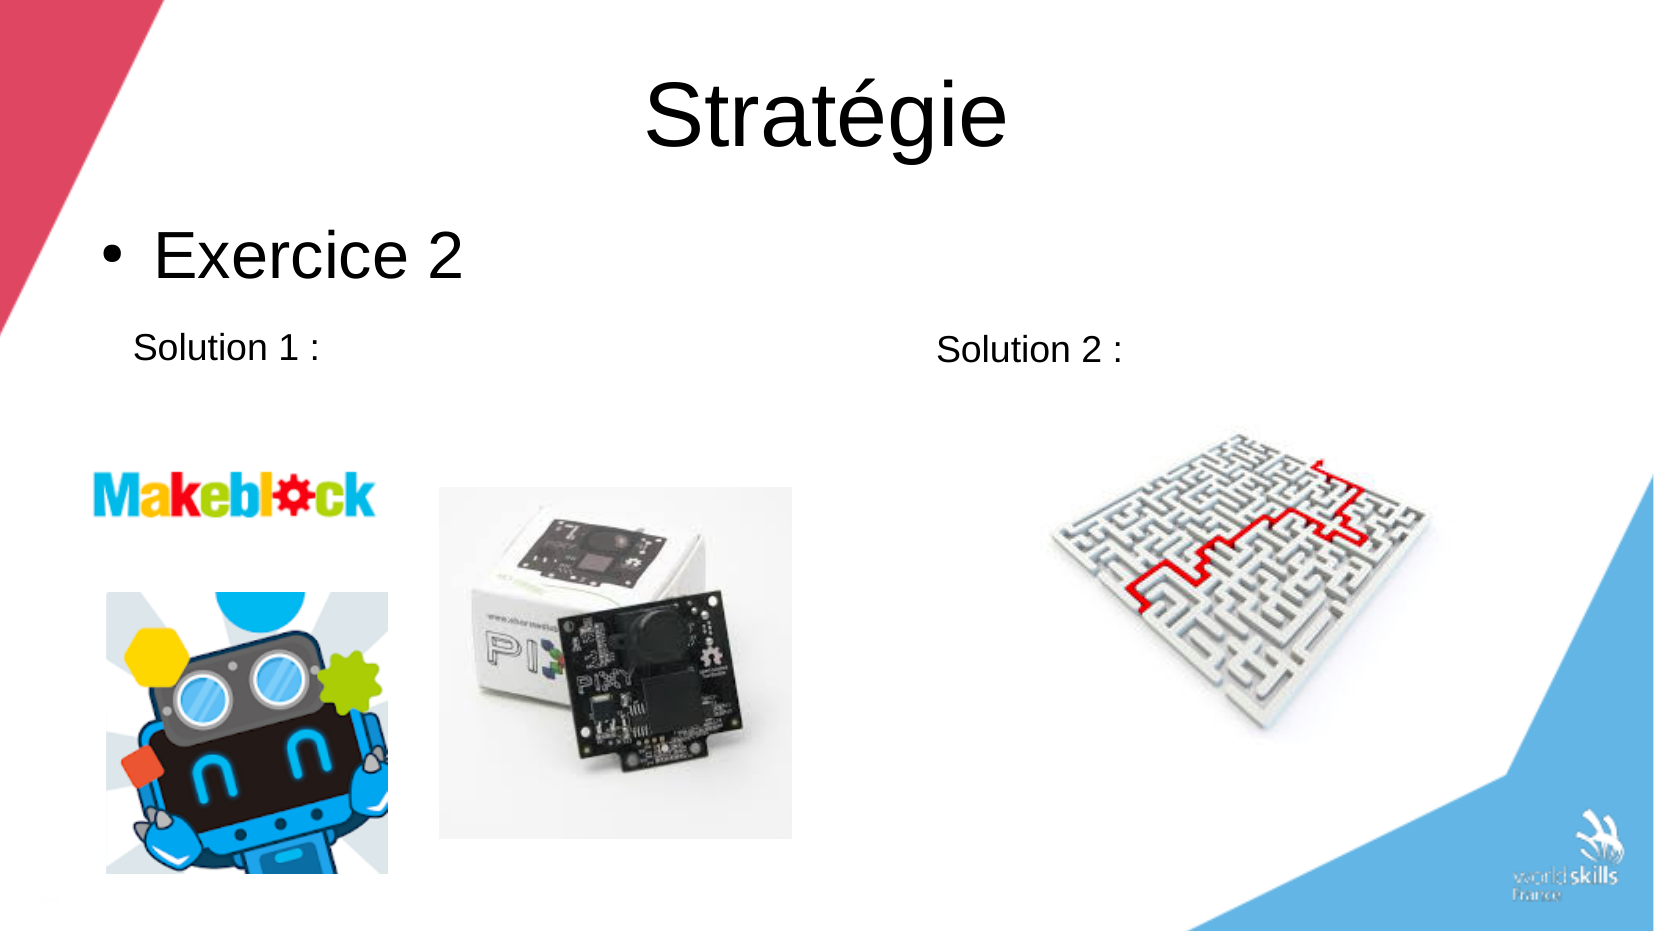

# Stratégie
Exercice 2
Solution 1 :
Solution 2 :